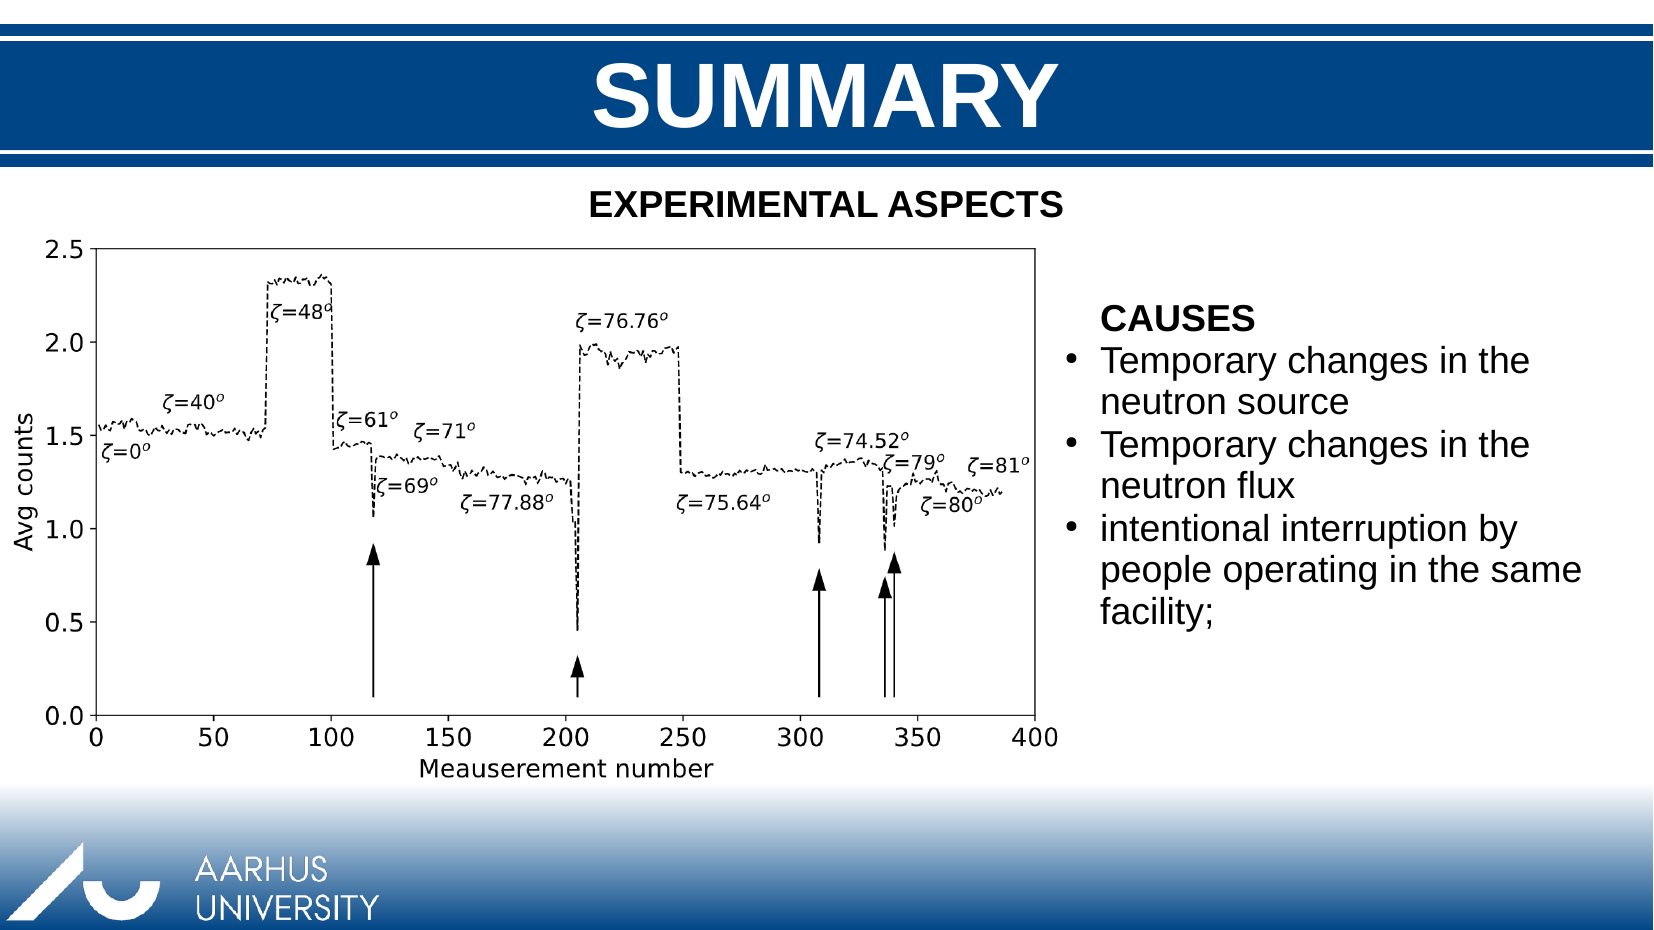

# SUMMARY
EXPERIMENTAL ASPECTS
CAUSES
Temporary changes in the neutron source
Temporary changes in the neutron flux
intentional interruption by people operating in the same facility;